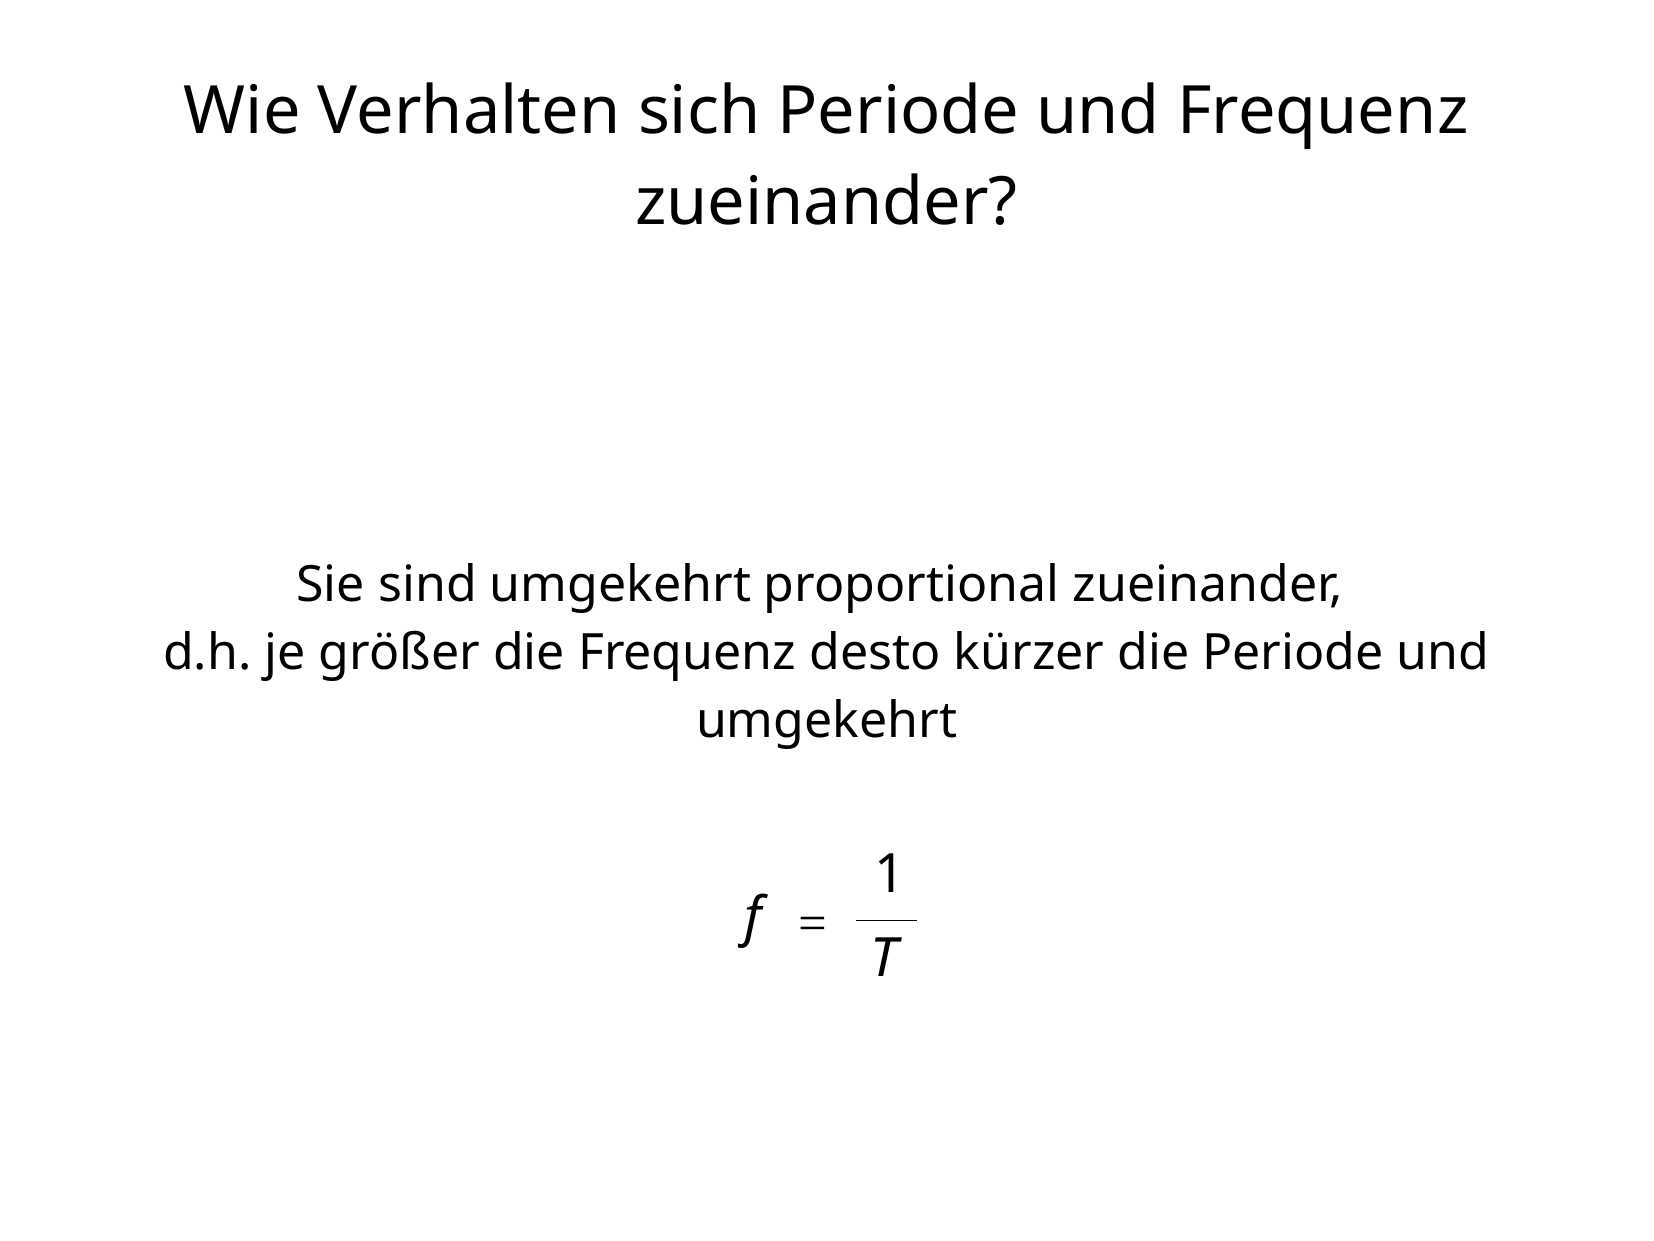

# Wie Verhalten sich Periode und Frequenz zueinander?
Sie sind umgekehrt proportional zueinander,
d.h. je größer die Frequenz desto kürzer die Periode und umgekehrt